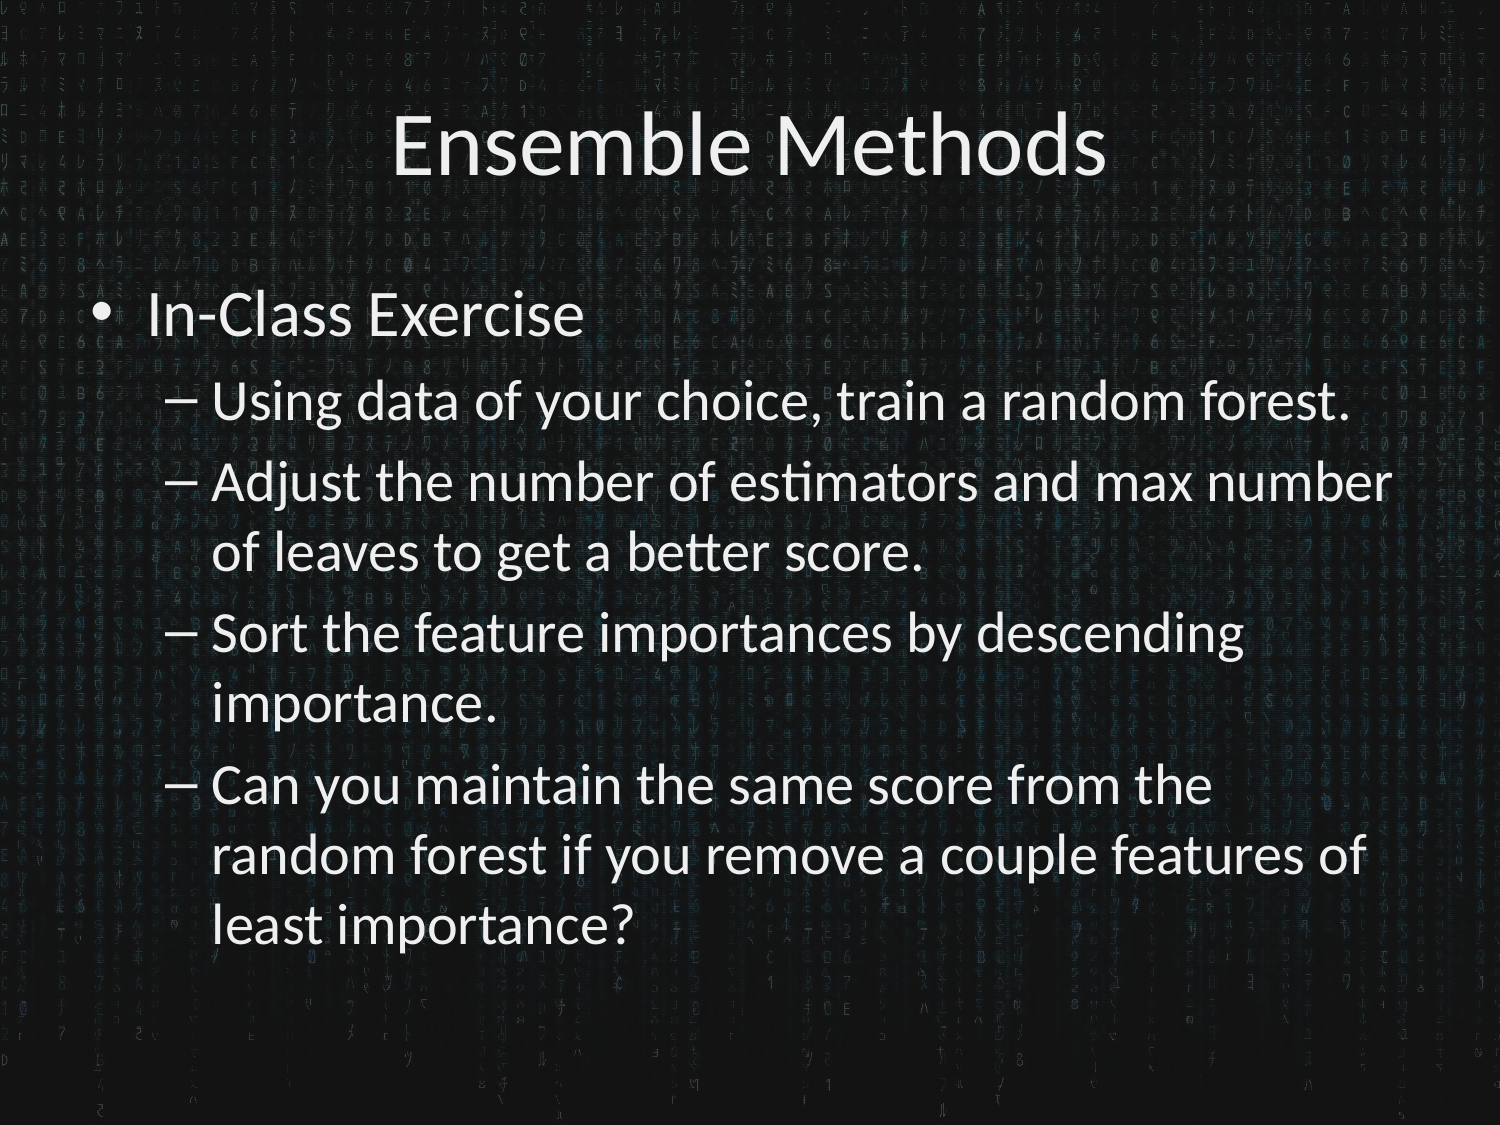

# Ensemble Methods
In-Class Exercise
Using data of your choice, train a random forest.
Adjust the number of estimators and max number of leaves to get a better score.
Sort the feature importances by descending importance.
Can you maintain the same score from the random forest if you remove a couple features of least importance?